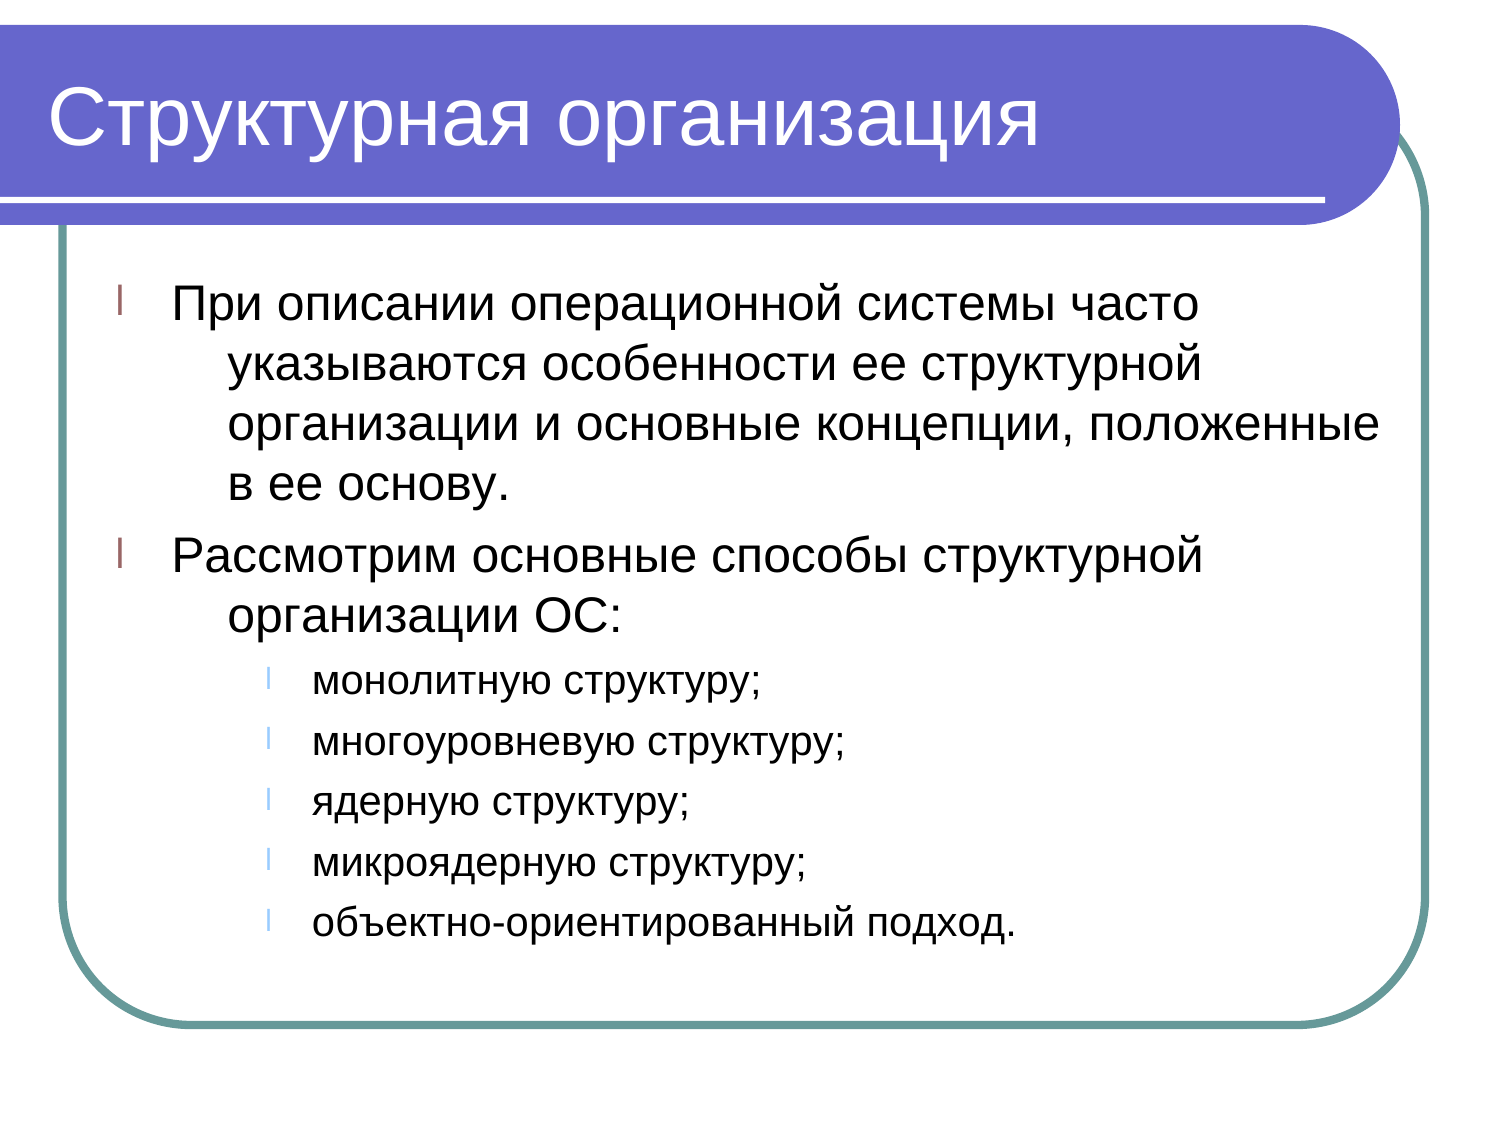

# Структурная организация
При описании операционной системы часто указываются особенности ее структурной организации и основные концепции, положенные в ее основу.
Рассмотрим основные способы структурной организации ОС:
монолитную структуру;
многоуровневую структуру;
ядерную структуру;
микроядерную структуру;
объектно-ориентированный подход.